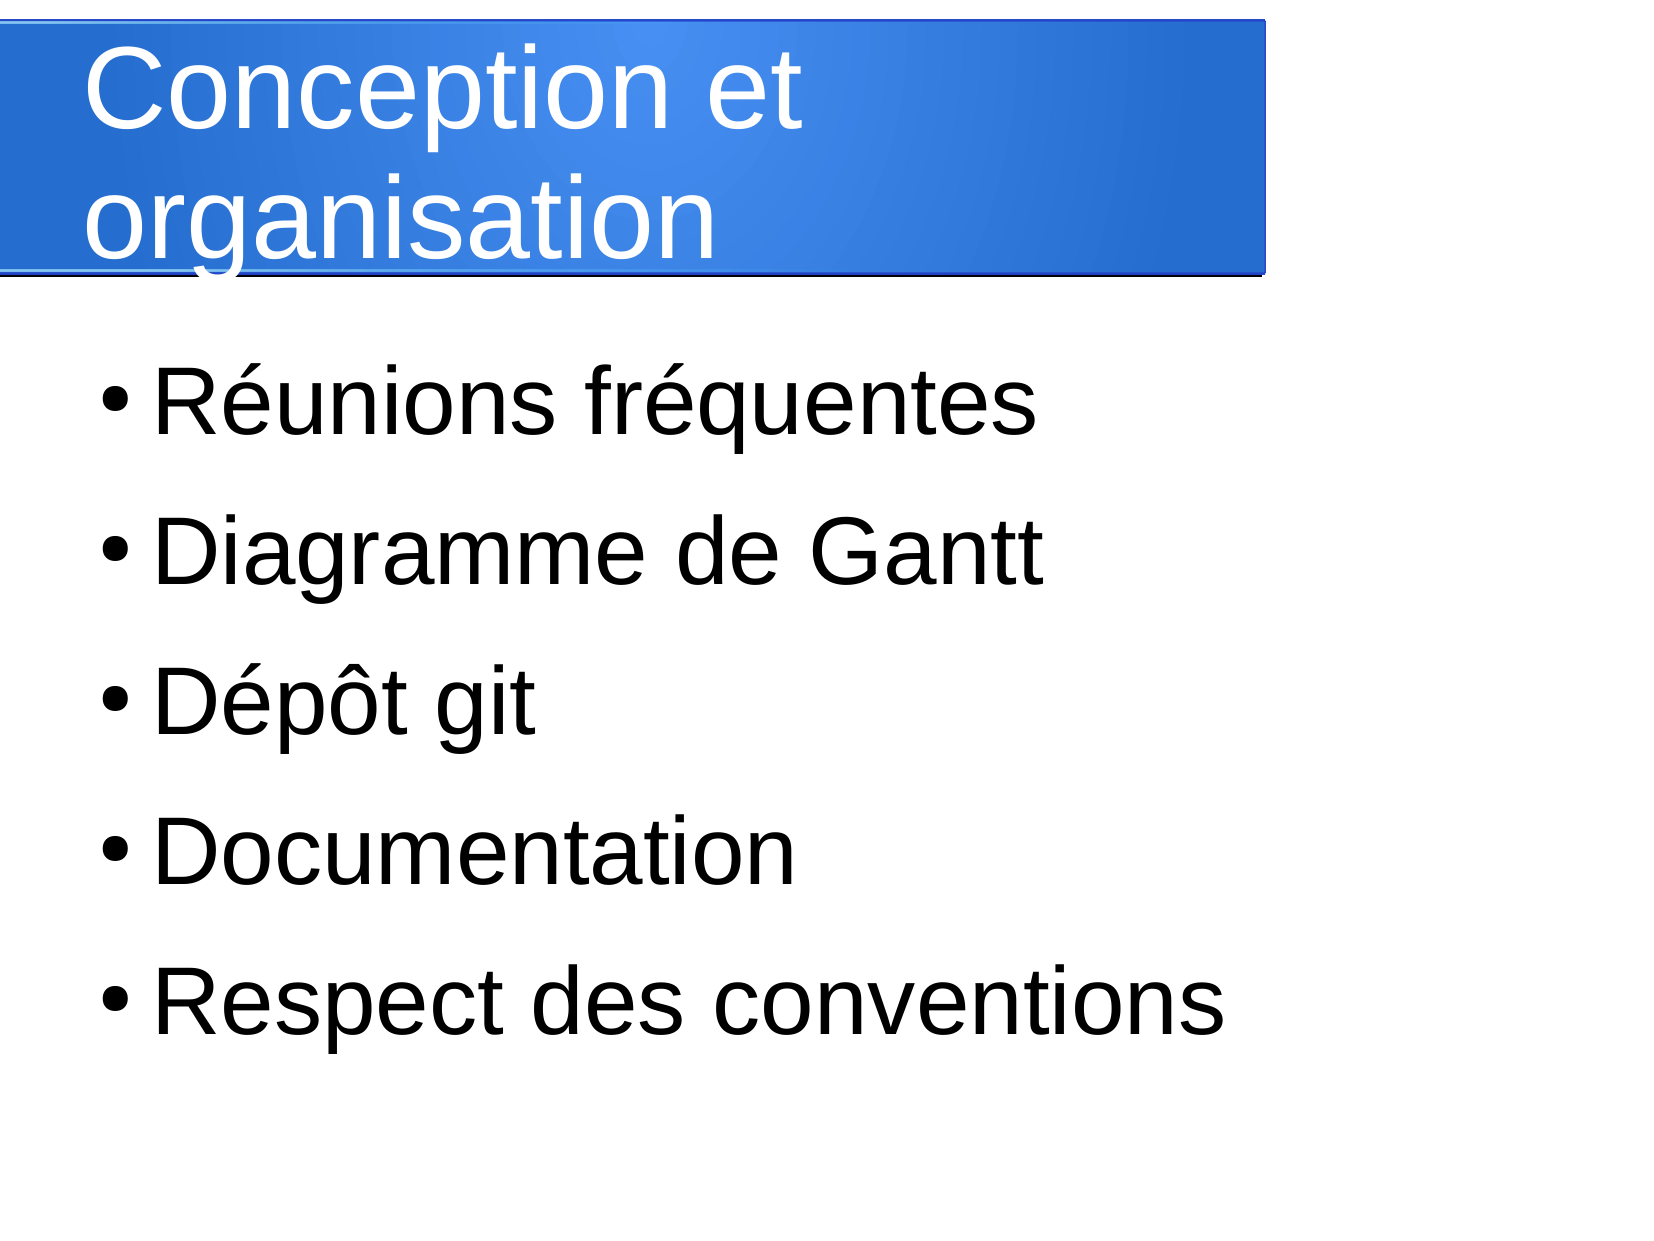

# Conception et organisation
Réunions fréquentes
Diagramme de Gantt
Dépôt git
Documentation
Respect des conventions